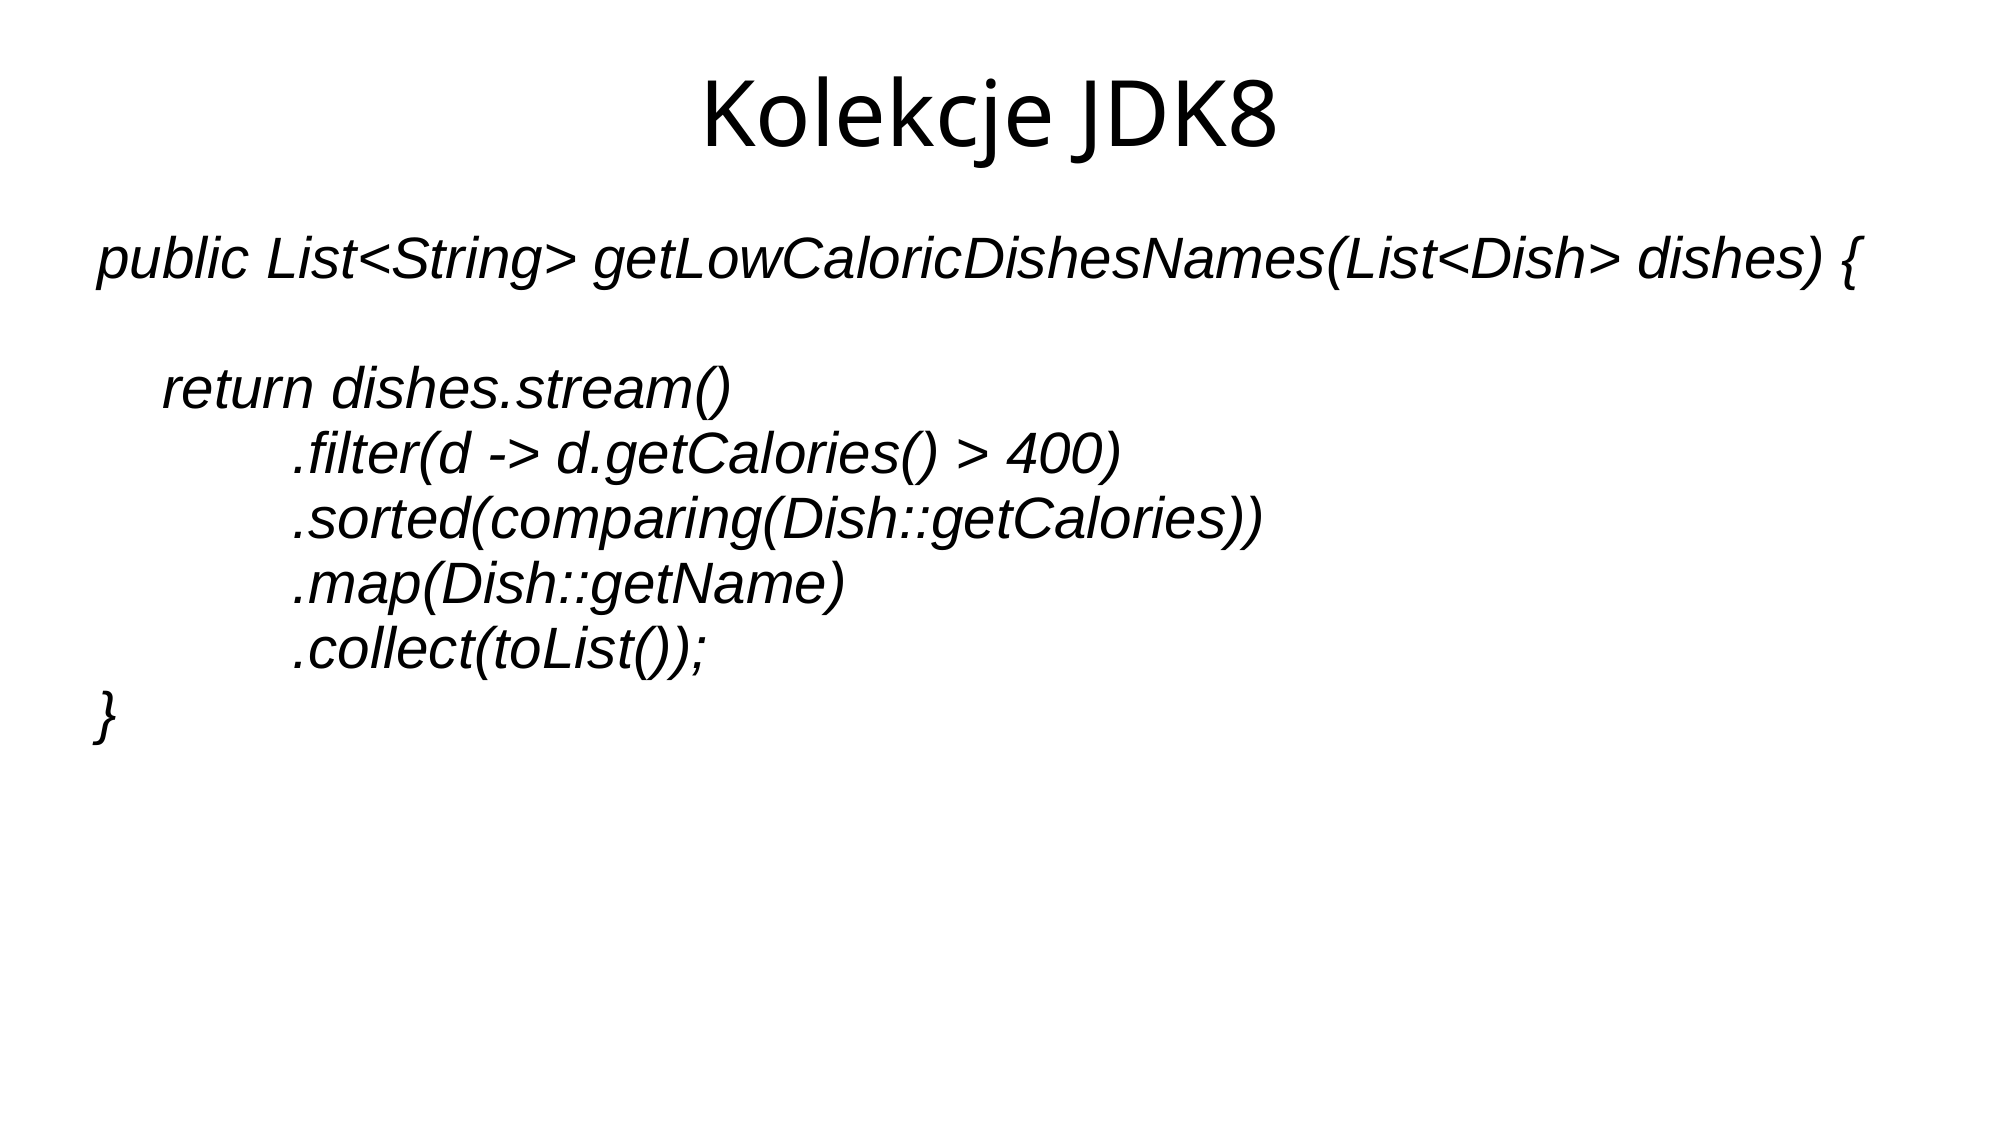

# Kolekcje JDK8
public List<String> getLowCaloricDishesNames(List<Dish> dishes) {
 return dishes.stream()
 .filter(d -> d.getCalories() > 400)
 .sorted(comparing(Dish::getCalories))
 .map(Dish::getName)
 .collect(toList());
}